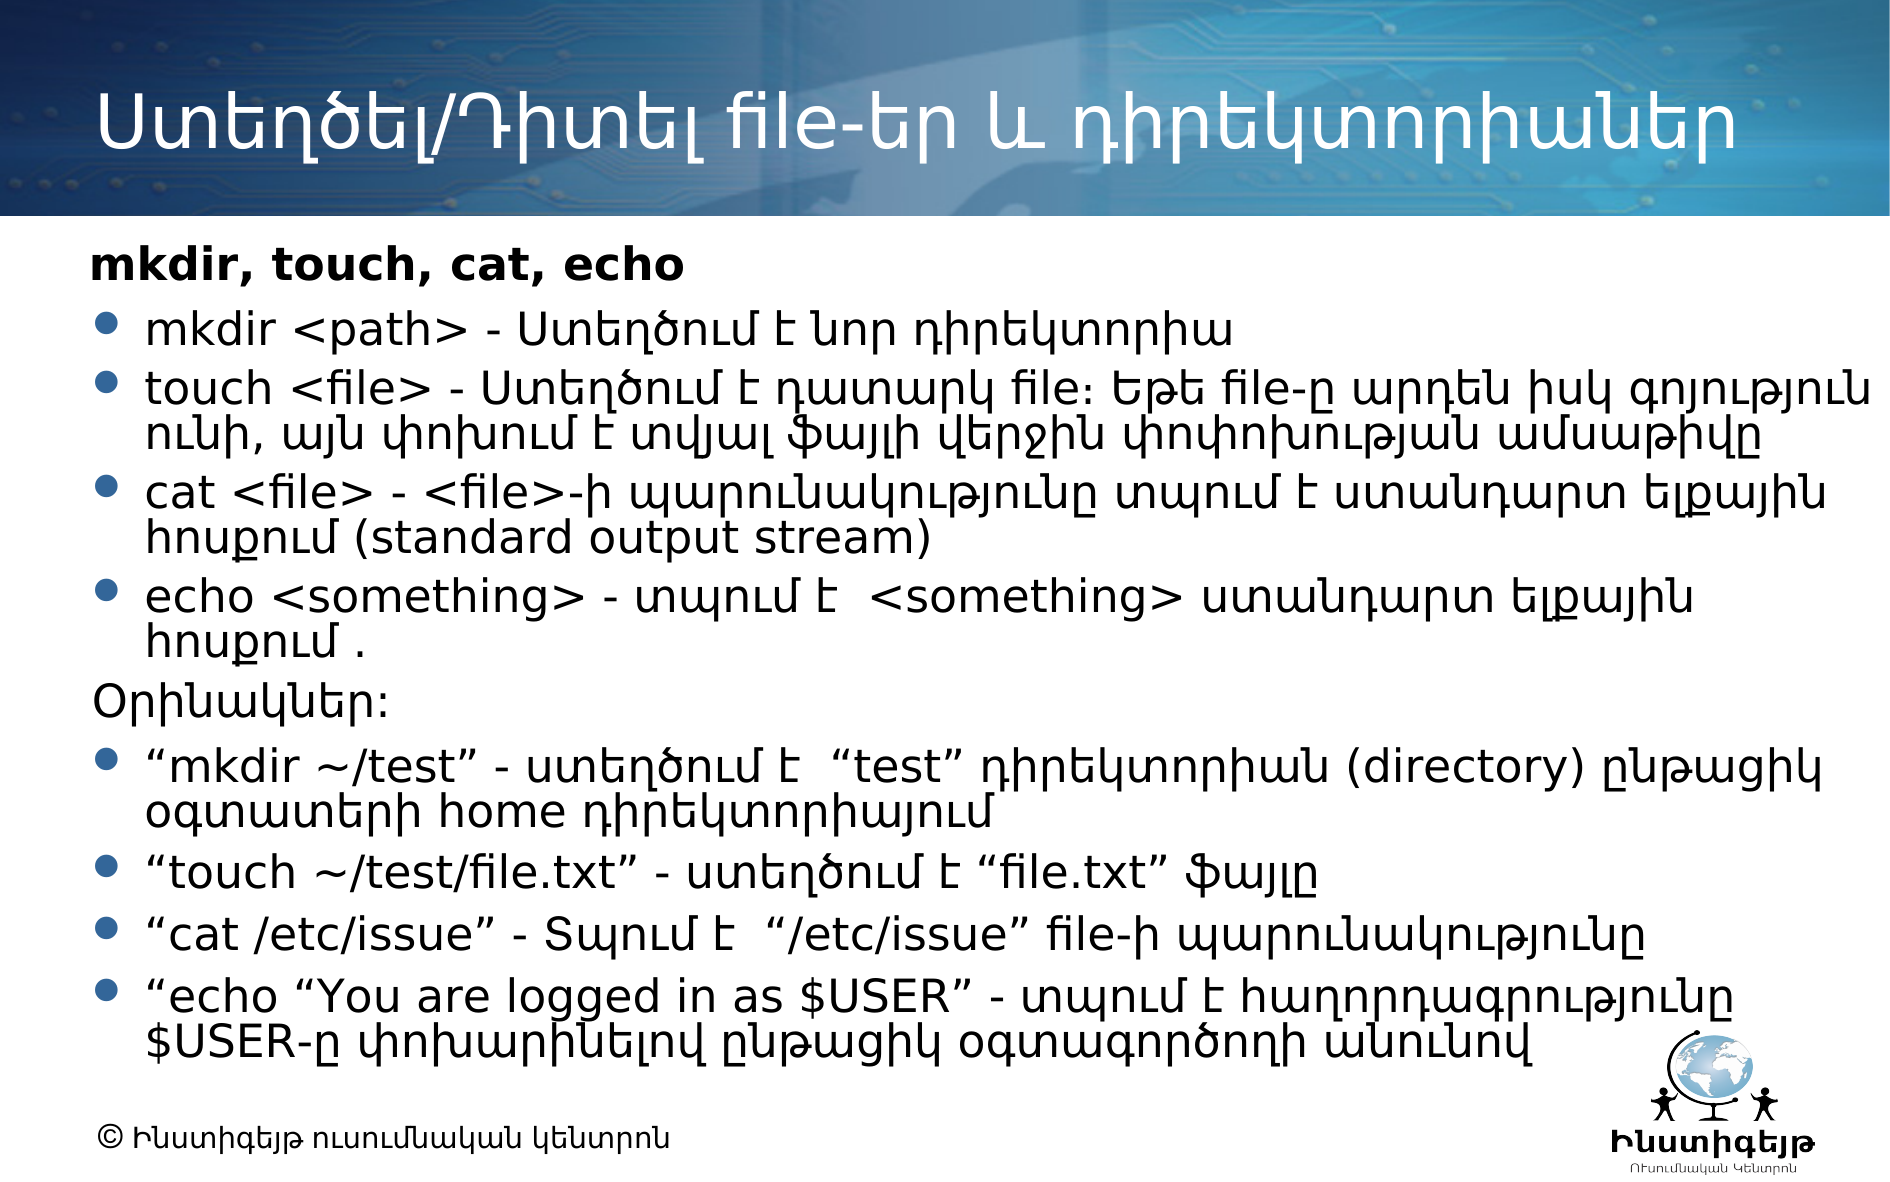

# Ստեղծել/Դիտել file-եր և դիրեկտորիաներ
mkdir, touch, cat, echo
mkdir <path> - Ստեղծում է նոր դիրեկտորիա
touch <file> - Ստեղծում է դատարկ file։ Եթե file-ը արդեն իսկ գոյություն ունի, այն փոխում է տվյալ ֆայլի վերջին փոփոխության ամսաթիվը
cat <file> - <file>-ի պարունակությունը տպում է ստանդարտ ելքային հոսքում (standard output stream)
echo <something> - տպում է <something> ստանդարտ ելքային հոսքում .
Օրինակներ:
“mkdir ~/test” - ստեղծում է “test” դիրեկտորիան (directory) ընթացիկ օգտատերի home դիրեկտորիայում
“touch ~/test/file.txt” - ստեղծում է “file.txt” ֆայլը
“cat /etc/issue” - Տպում է “/etc/issue” file-ի պարունակությունը
“echo “You are logged in as $USER” - տպում է հաղորդագրությունը $USER-ը փոխարինելով ընթացիկ օգտագործողի անունով